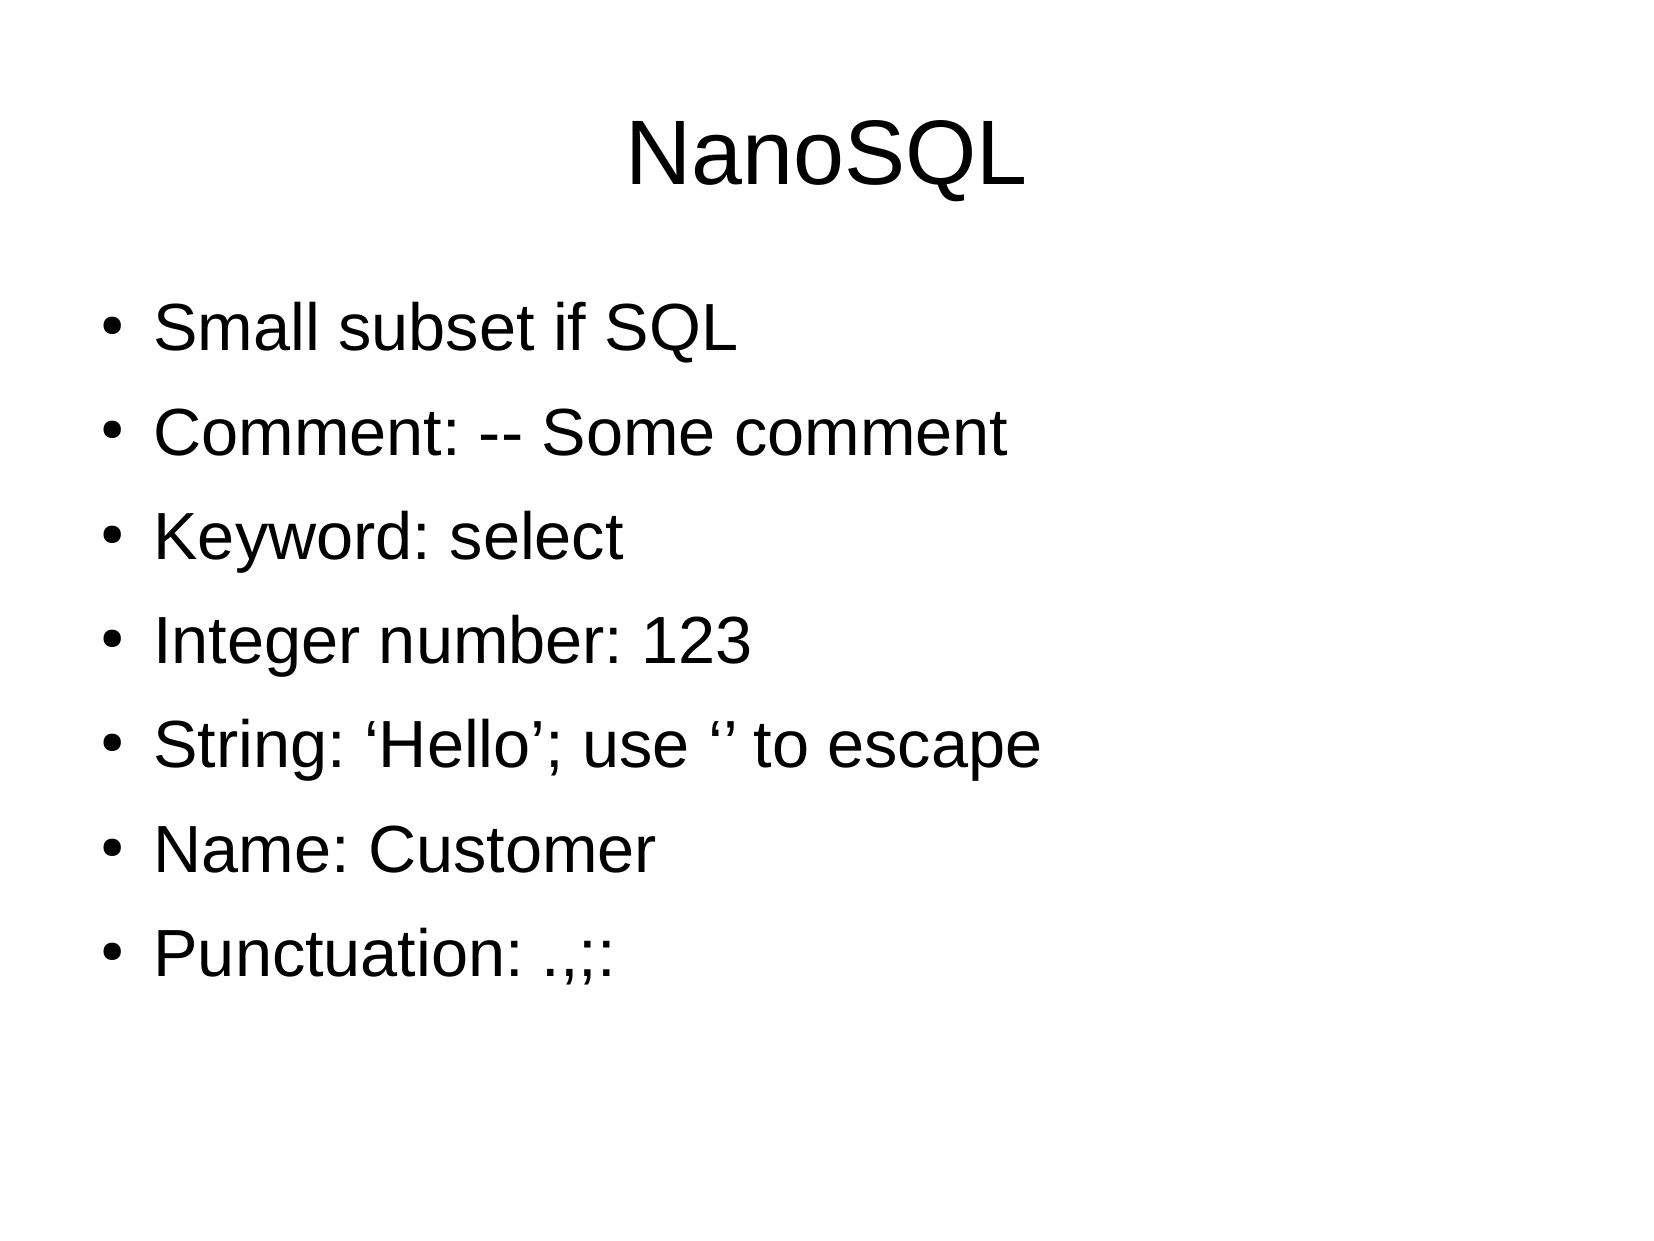

# NanoSQL
Small subset if SQL
Comment: -- Some comment
Keyword: select
Integer number: 123
String: ‘Hello’; use ‘’ to escape
Name: Customer
Punctuation: .,;: